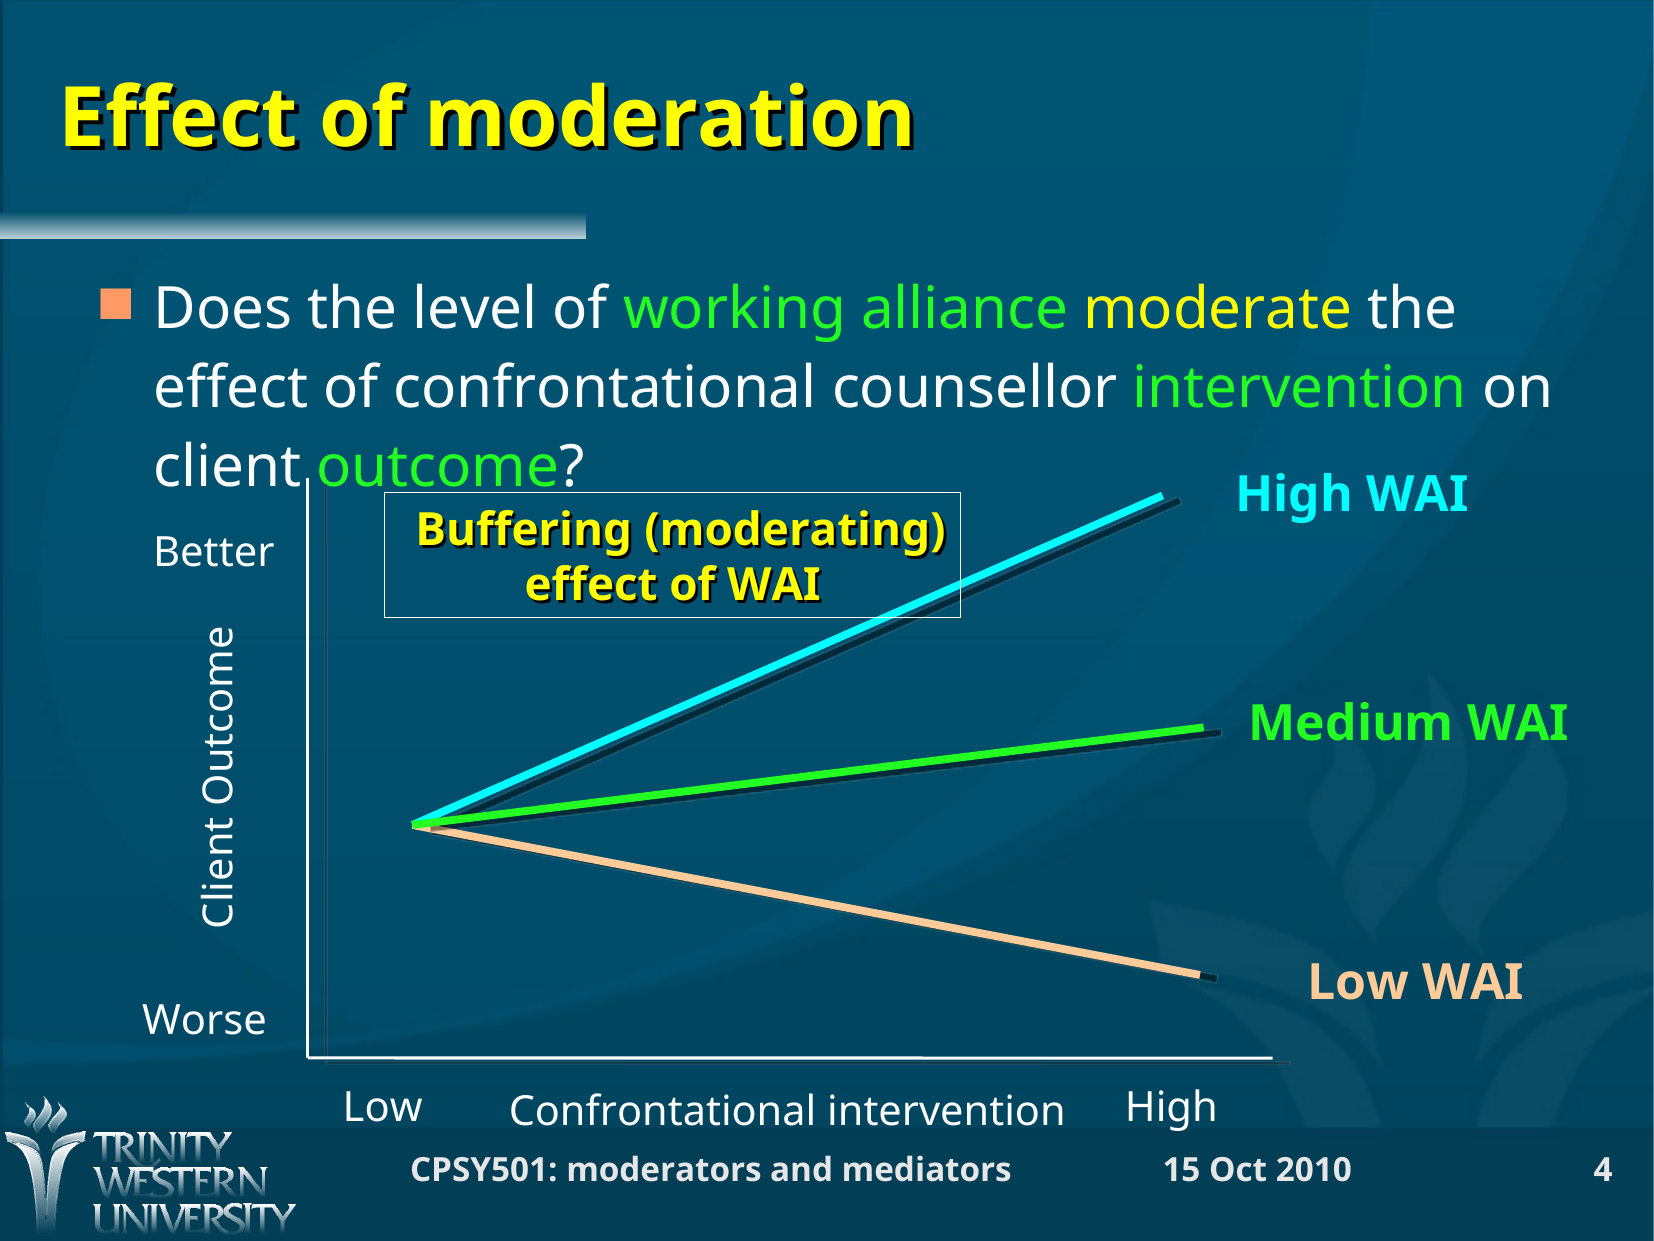

# Effect of moderation
Does the level of working alliance moderate the effect of confrontational counsellor intervention on client outcome?
High WAI
Buffering (moderating)
effect of WAI
Better
Medium WAI
Client Outcome
Low WAI
Worse
Low
High
Confrontational intervention
CPSY501: moderators and mediators
15 Oct 2010
4